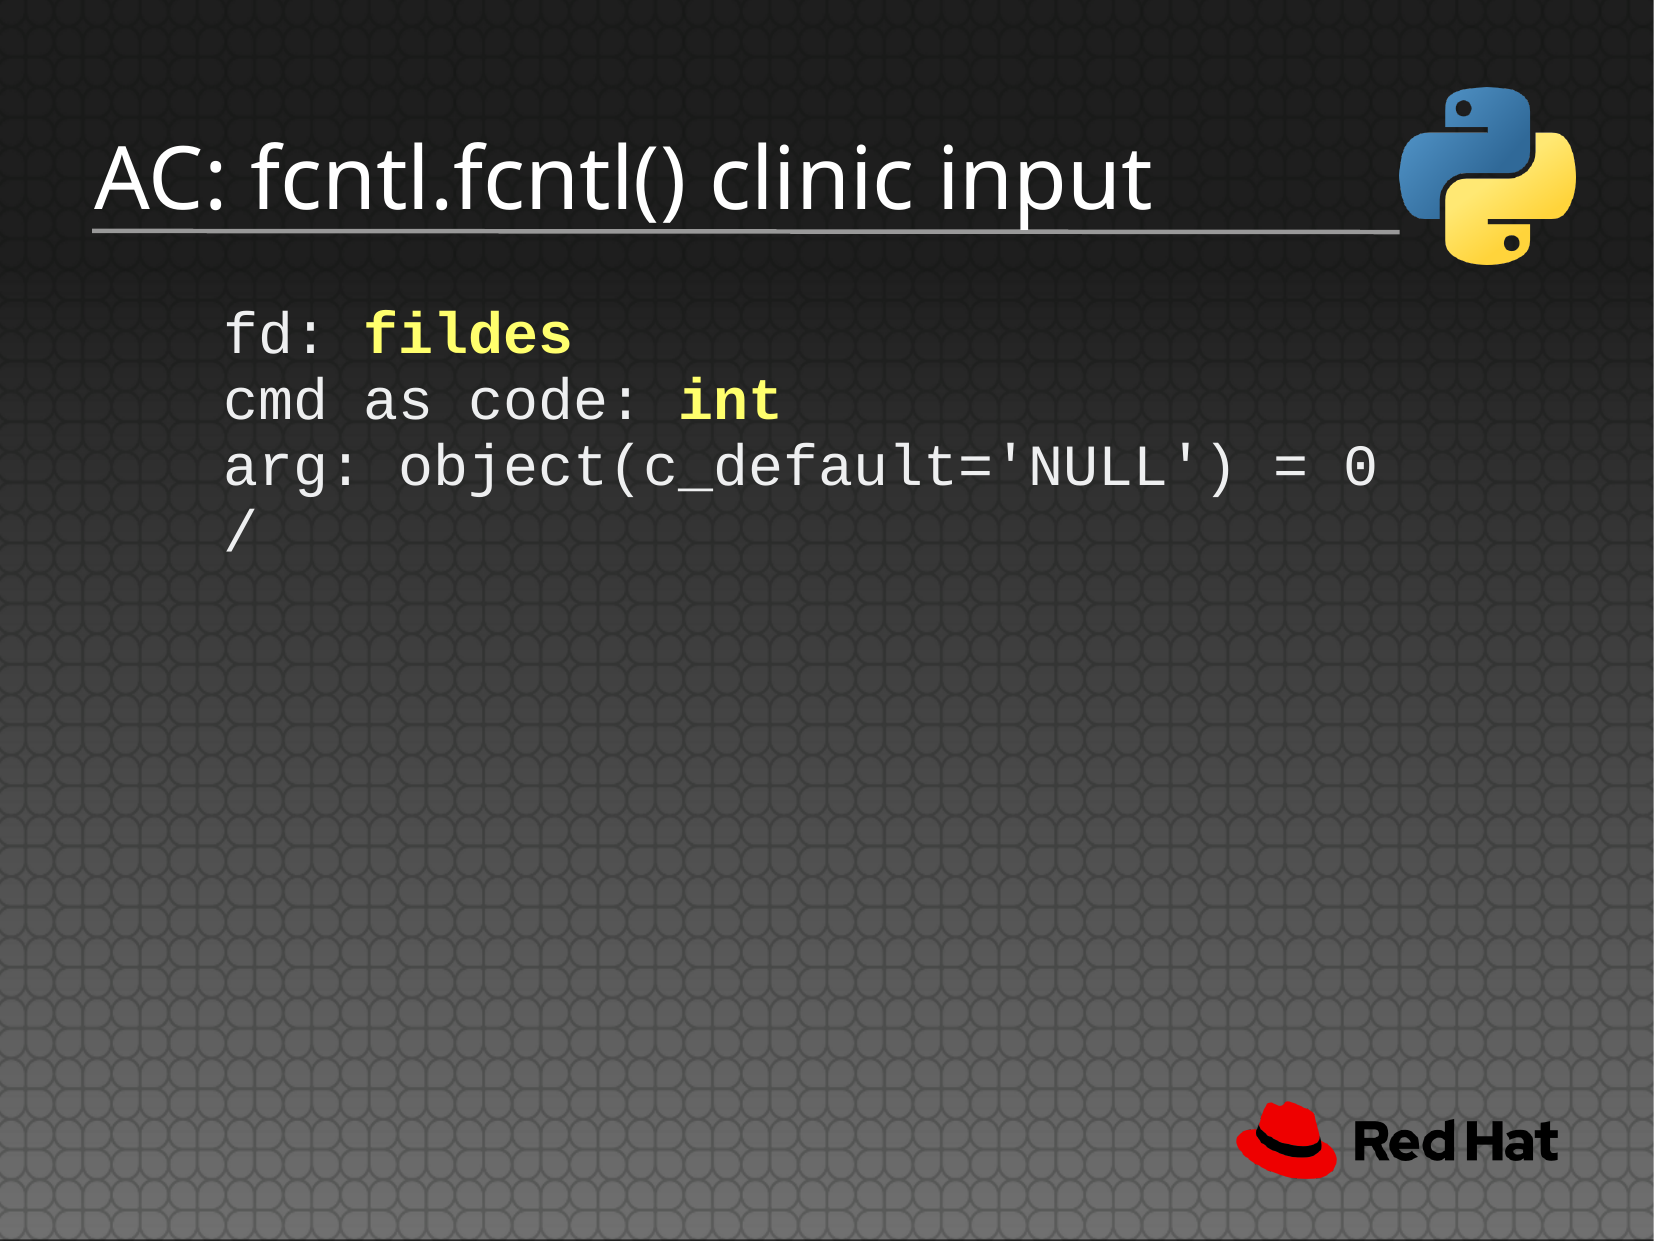

AC: fcntl.fcntl() clinic input
# fd: fildes cmd as code: int arg: object(c_default='NULL') = 0 /